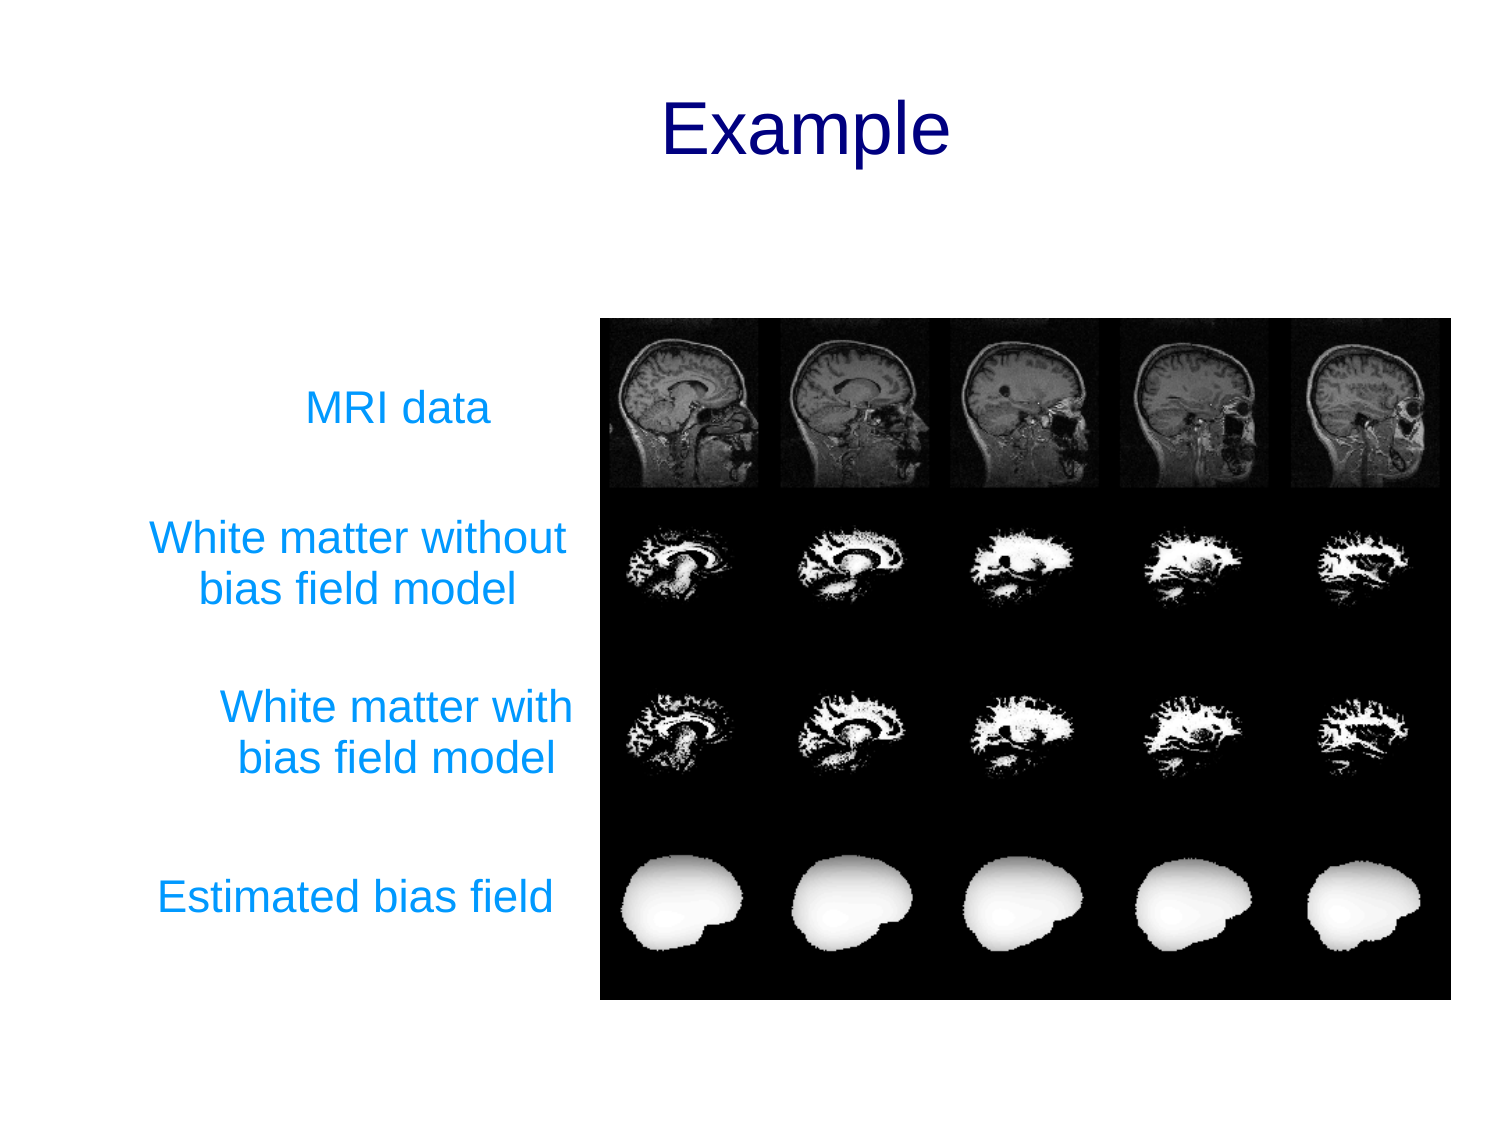

# Example
MRI data
White matter without bias field model
White matter with bias field model
Estimated bias field